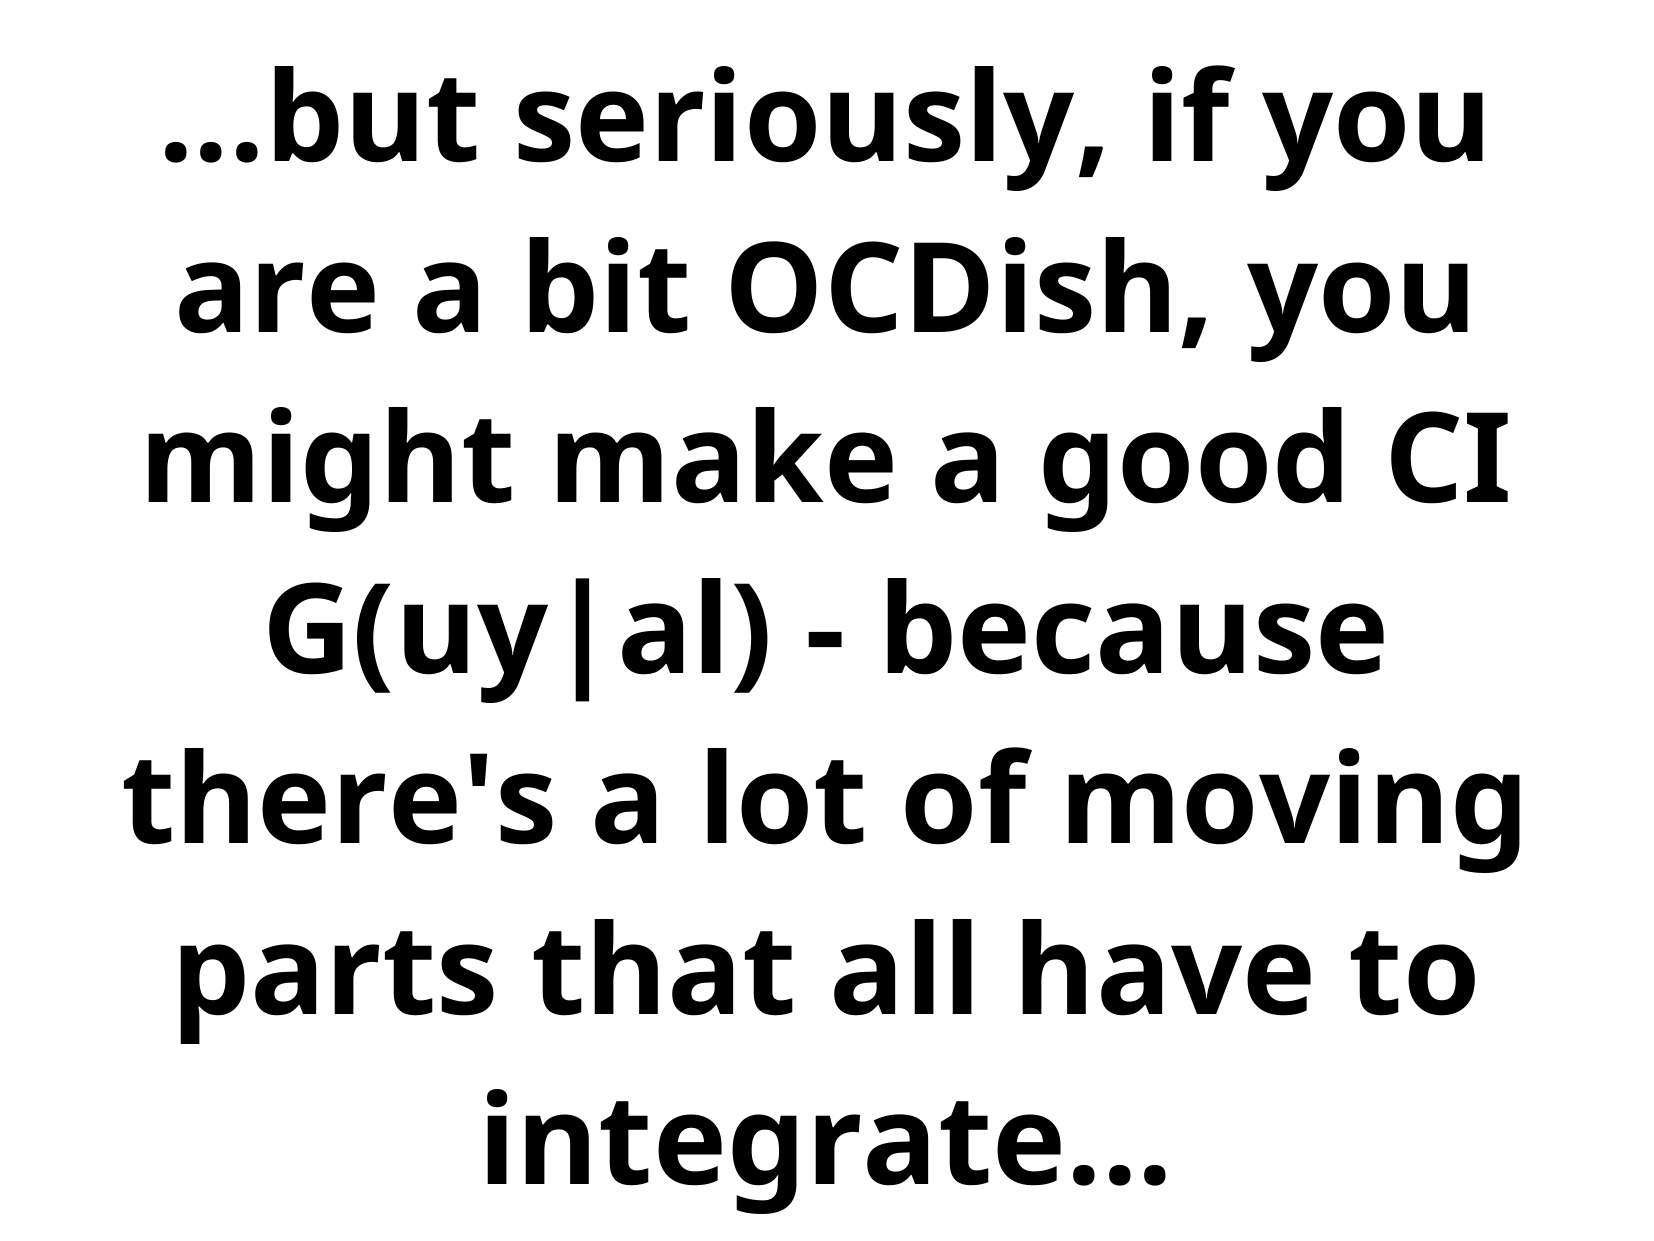

# ...but seriously, if you are a bit OCDish, you might make a good CI G(uy|al) - because there's a lot of moving parts that all have to integrate...